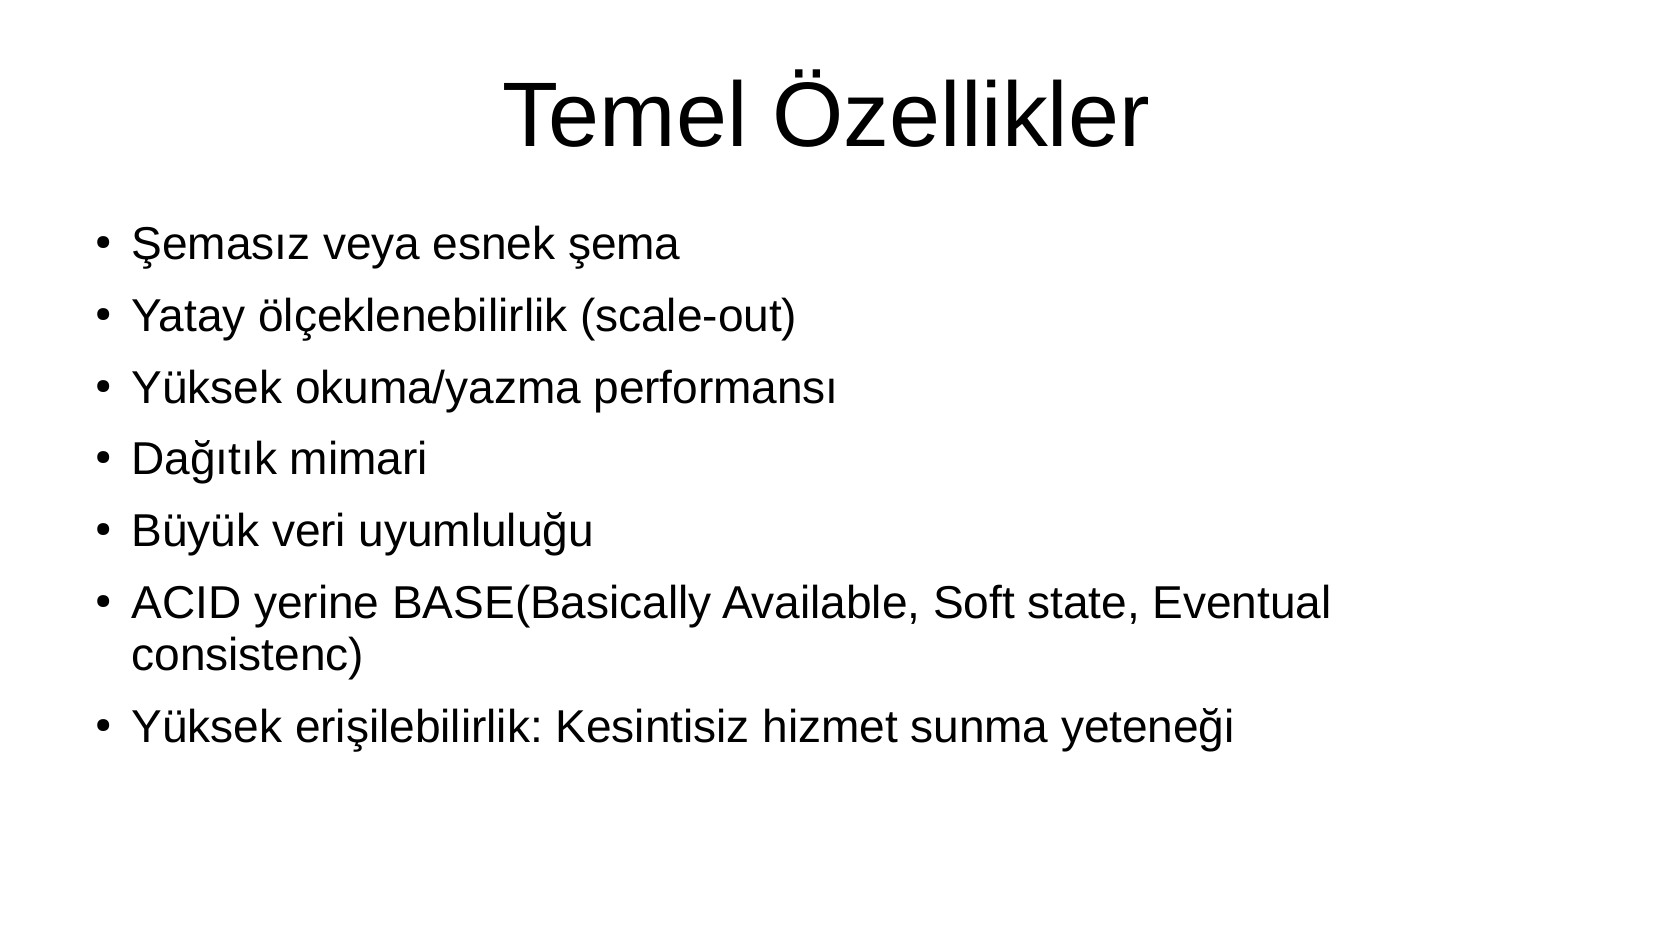

# Temel Özellikler
Şemasız veya esnek şema
Yatay ölçeklenebilirlik (scale-out)
Yüksek okuma/yazma performansı
Dağıtık mimari
Büyük veri uyumluluğu
ACID yerine BASE(Basically Available, Soft state, Eventual consistenc)
Yüksek erişilebilirlik: Kesintisiz hizmet sunma yeteneği